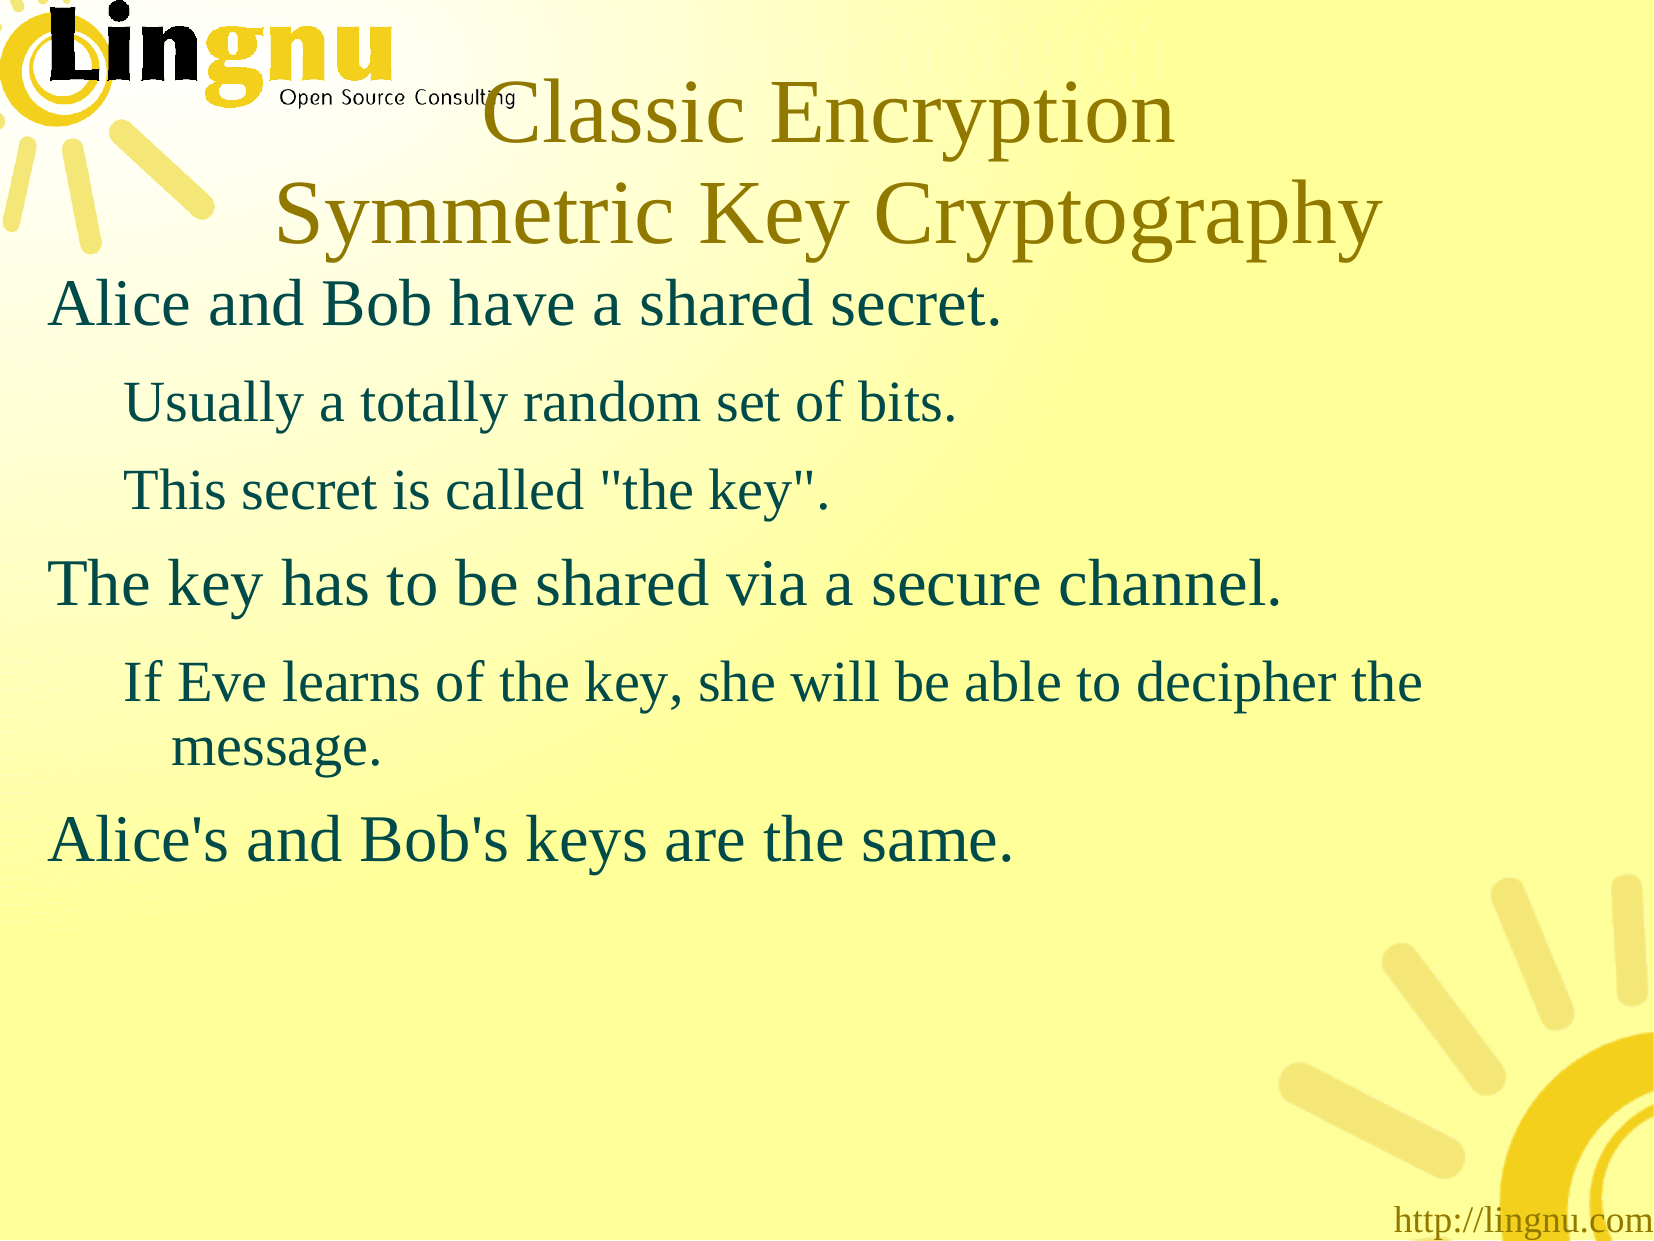

# Classic Encryption Symmetric Key Cryptography
Alice and Bob have a shared secret.
Usually a totally random set of bits.
This secret is called "the key".
The key has to be shared via a secure channel.
If Eve learns of the key, she will be able to decipher the message.
Alice's and Bob's keys are the same.